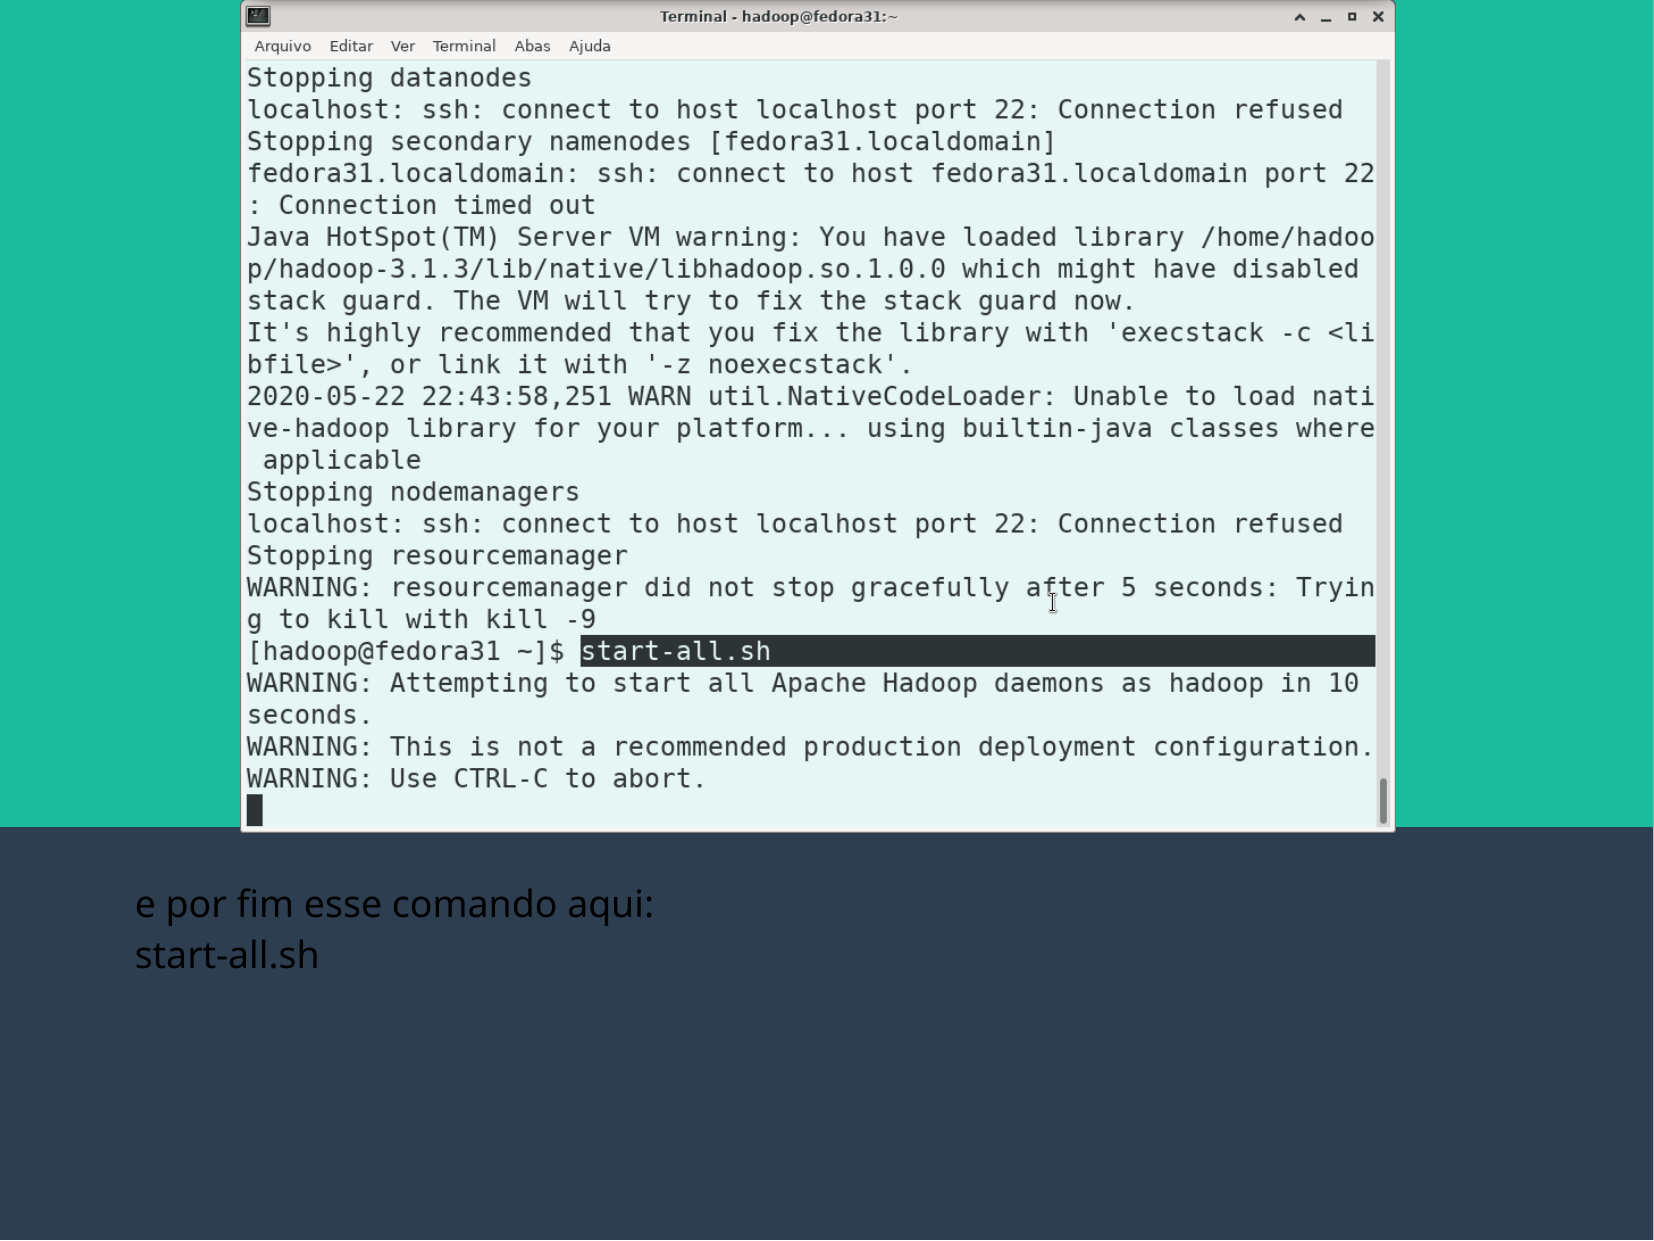

e por fim esse comando aqui:
start-all.sh